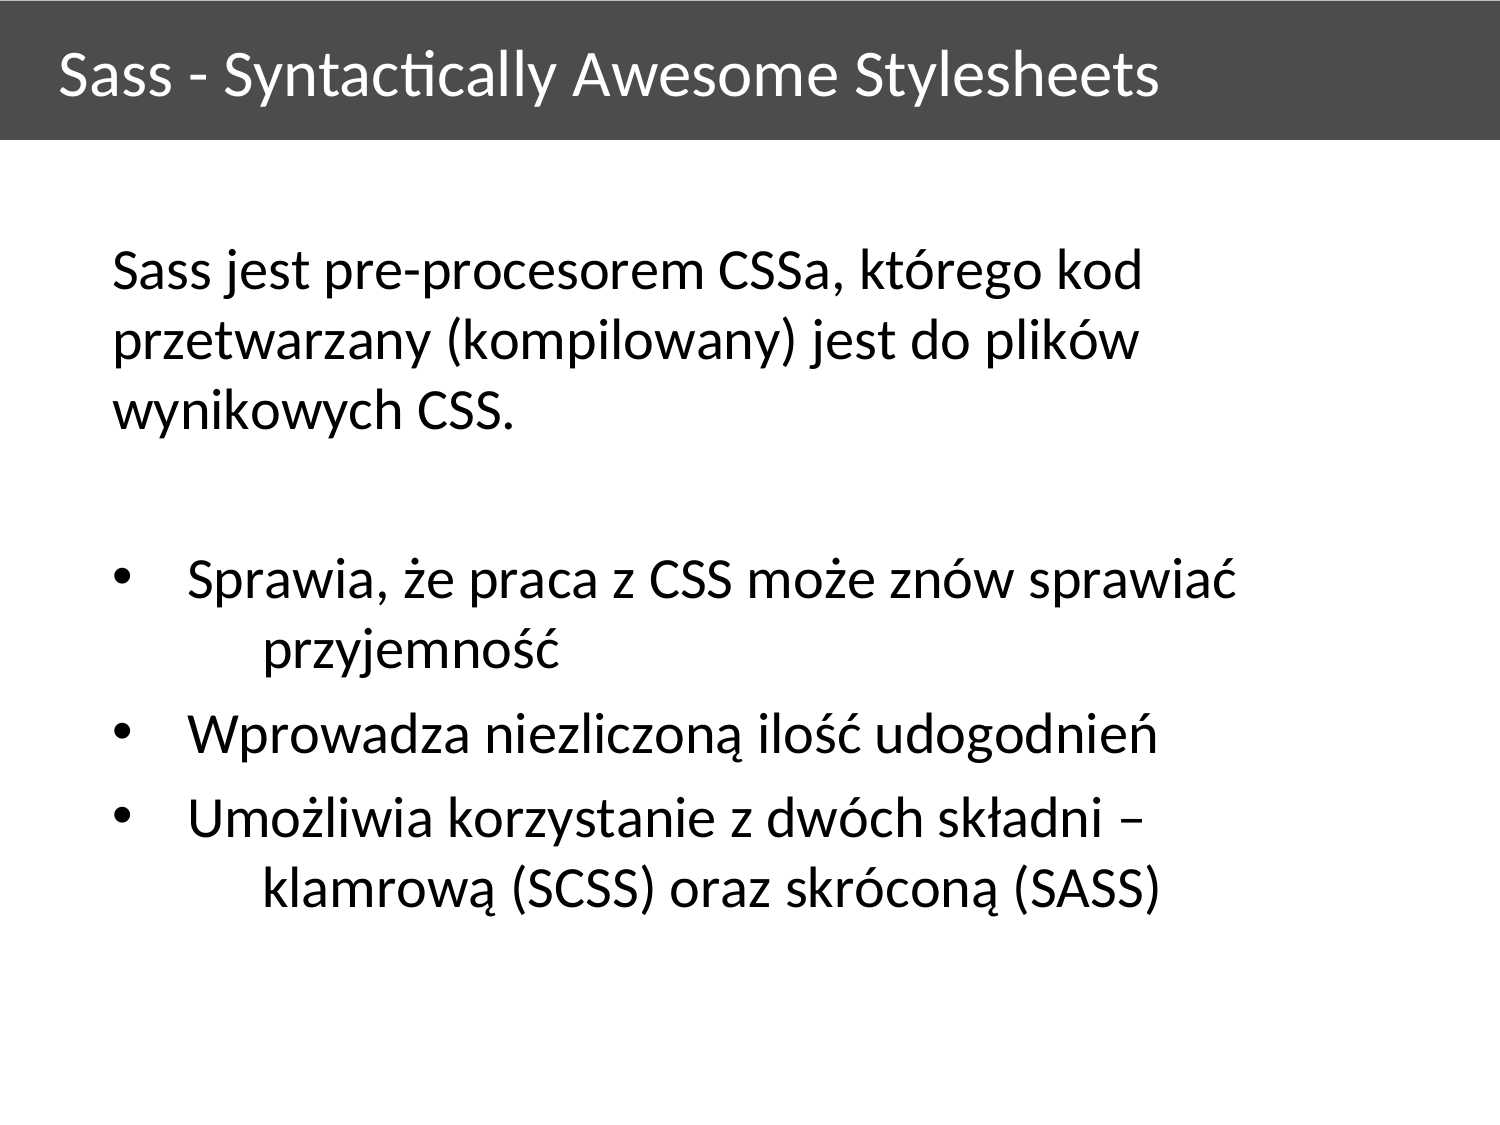

Sass - Syntactically Awesome Stylesheets
# Sass jest pre-procesorem CSSa, którego kod przetwarzany (kompilowany) jest do plików wynikowych CSS.
Sprawia, że praca z CSS może znów sprawiać przyjemność
Wprowadza niezliczoną ilość udogodnień
Umożliwia korzystanie z dwóch składni – klamrową (SCSS) oraz skróconą (SASS)